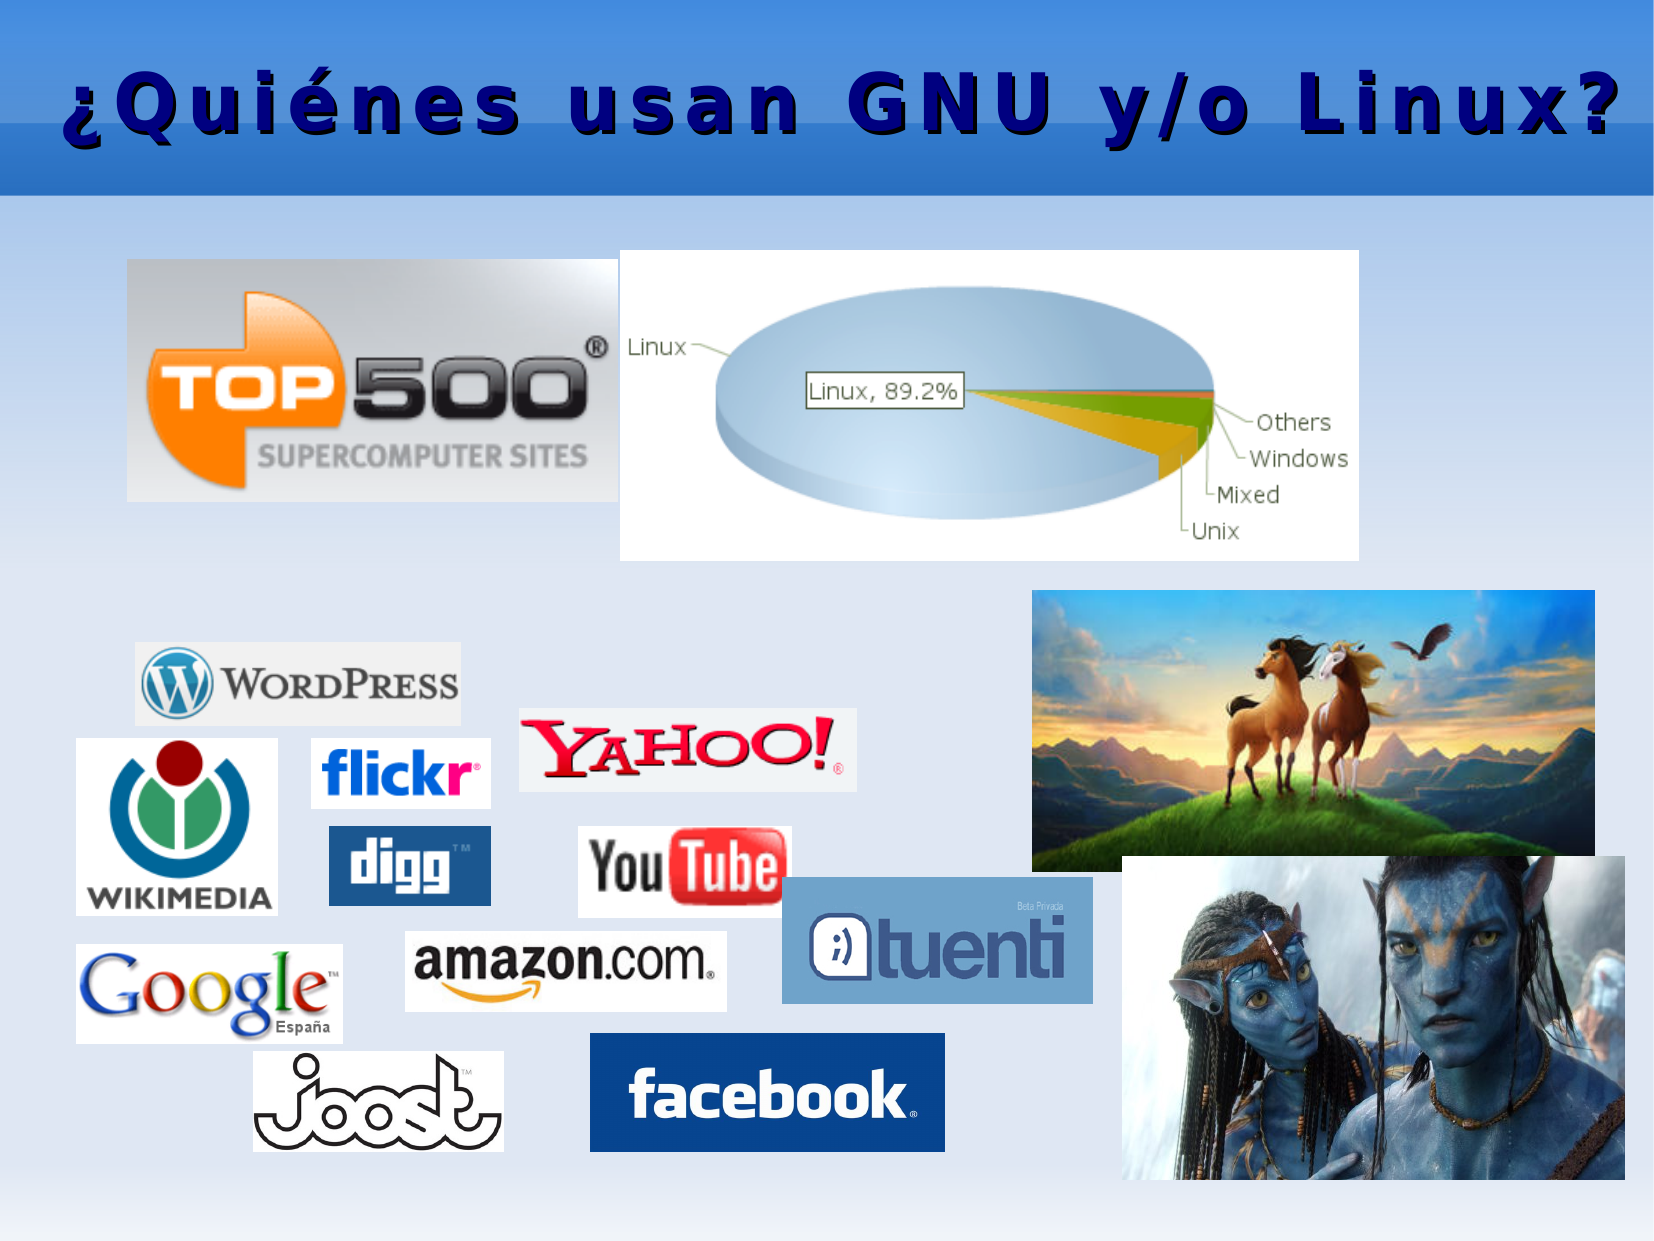

# ¿Quiénes usan GNU y/o Linux?
Nov-08